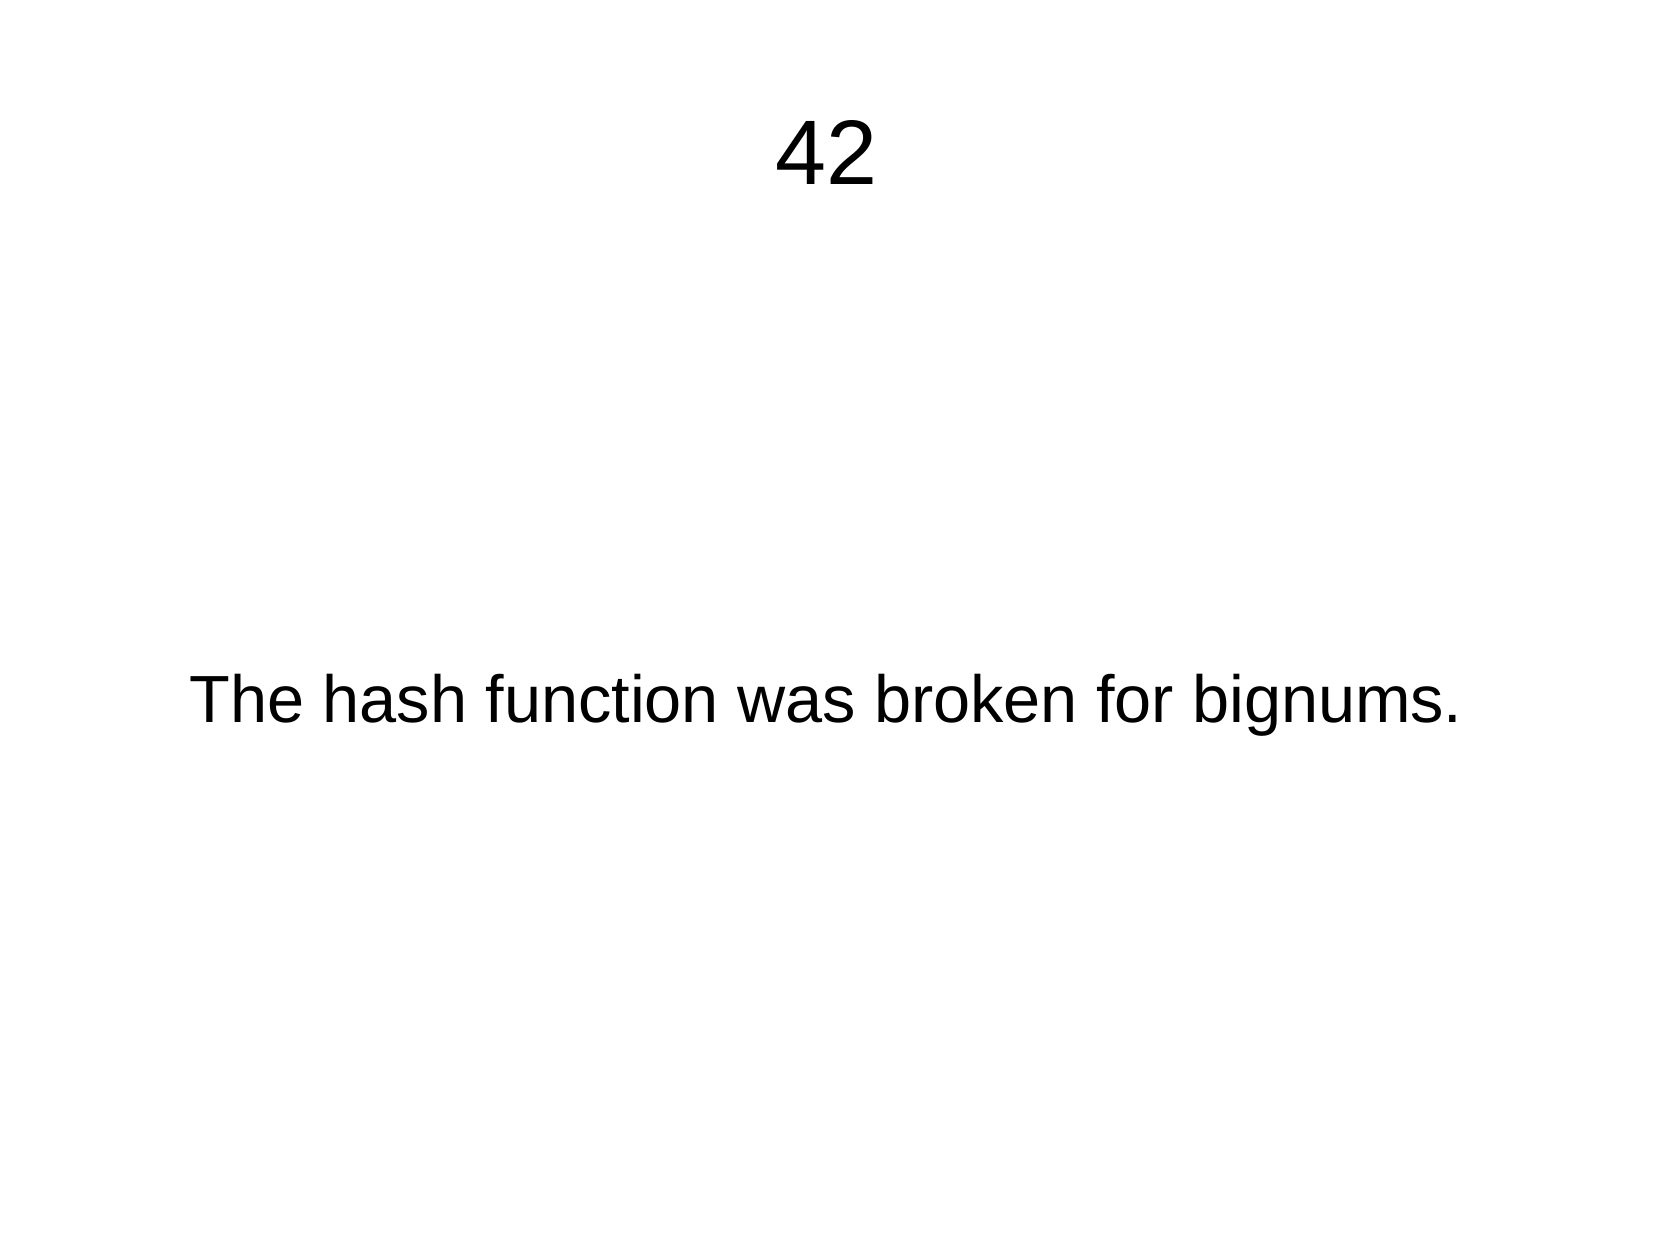

# 42
The hash function was broken for bignums.